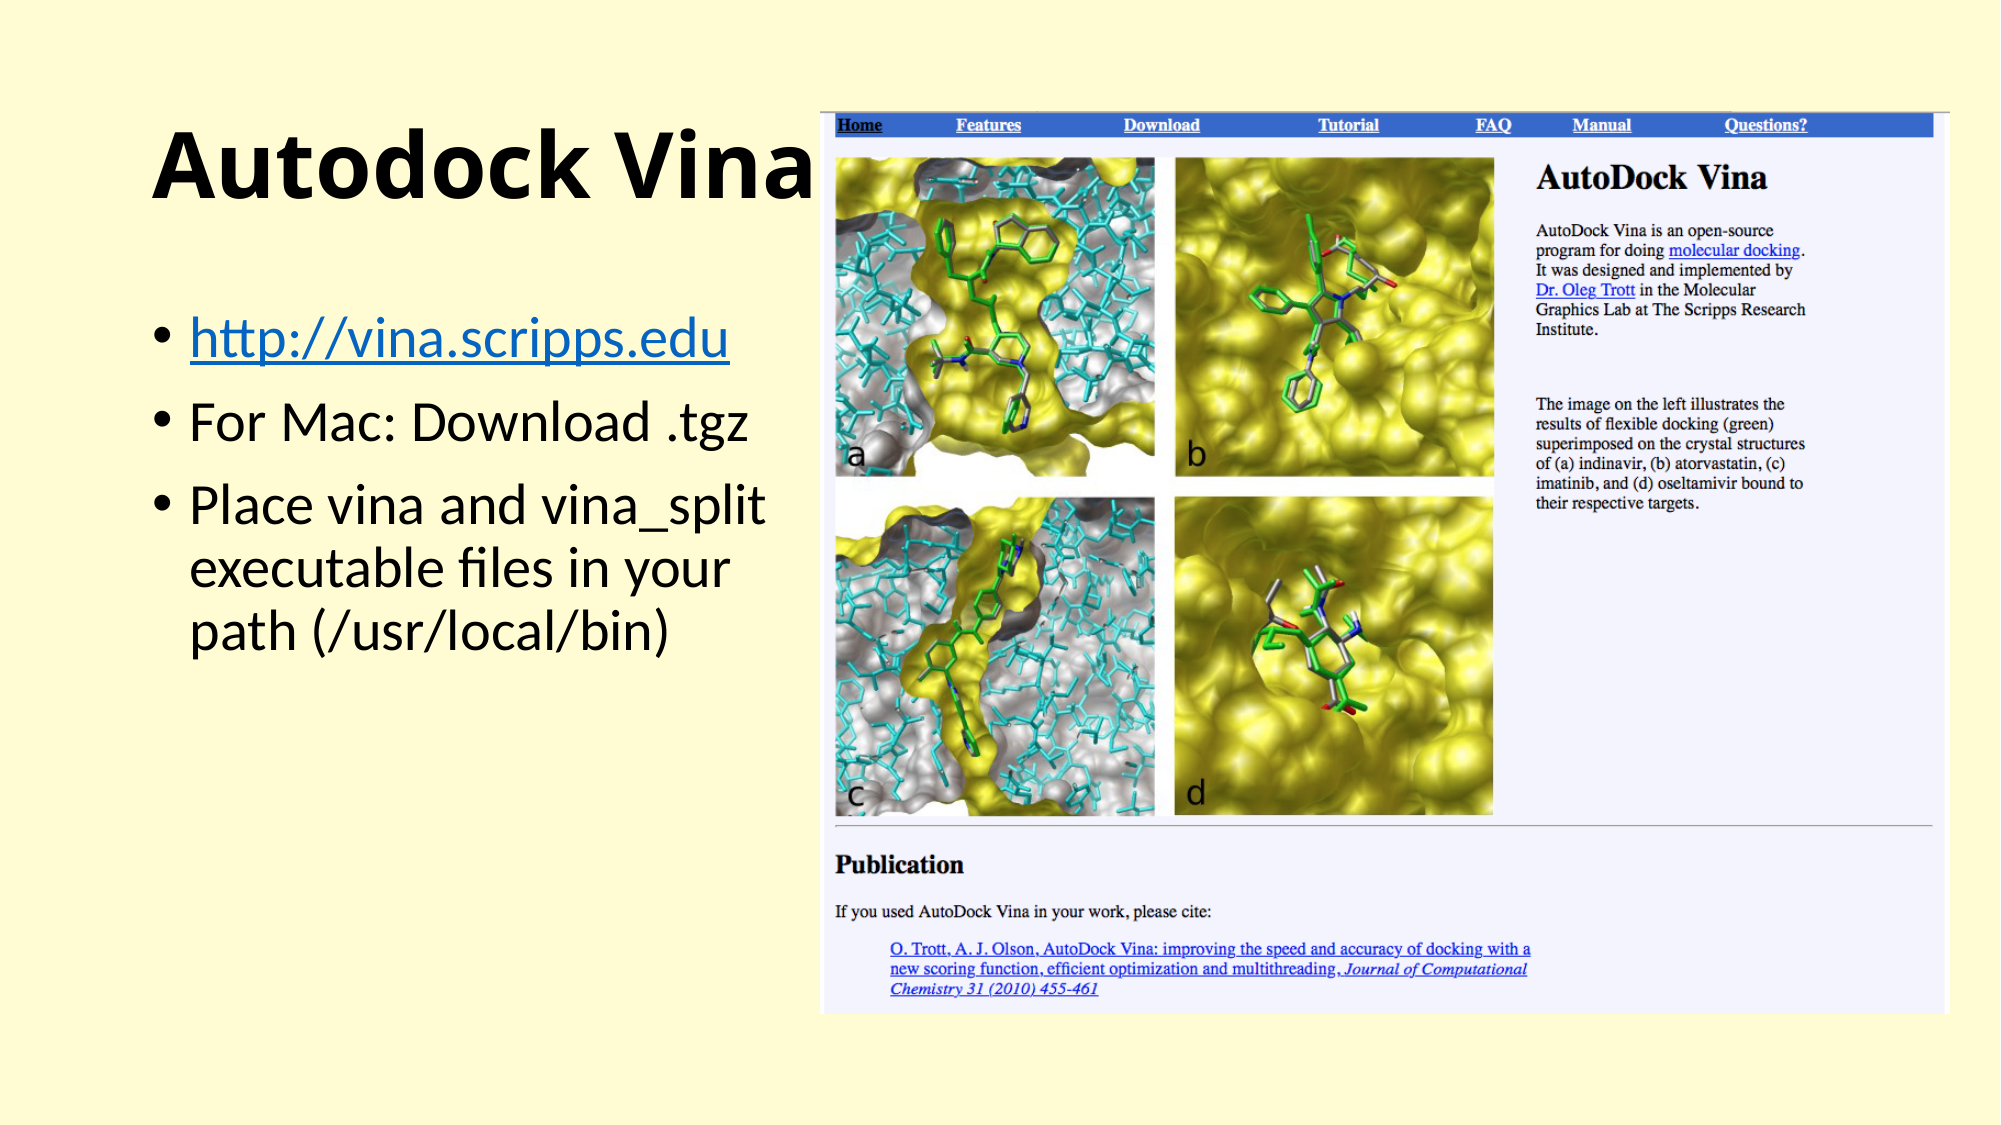

# Autodock Vina
http://vina.scripps.edu
For Mac: Download .tgz
Place vina and vina_split executable files in your path (/usr/local/bin)